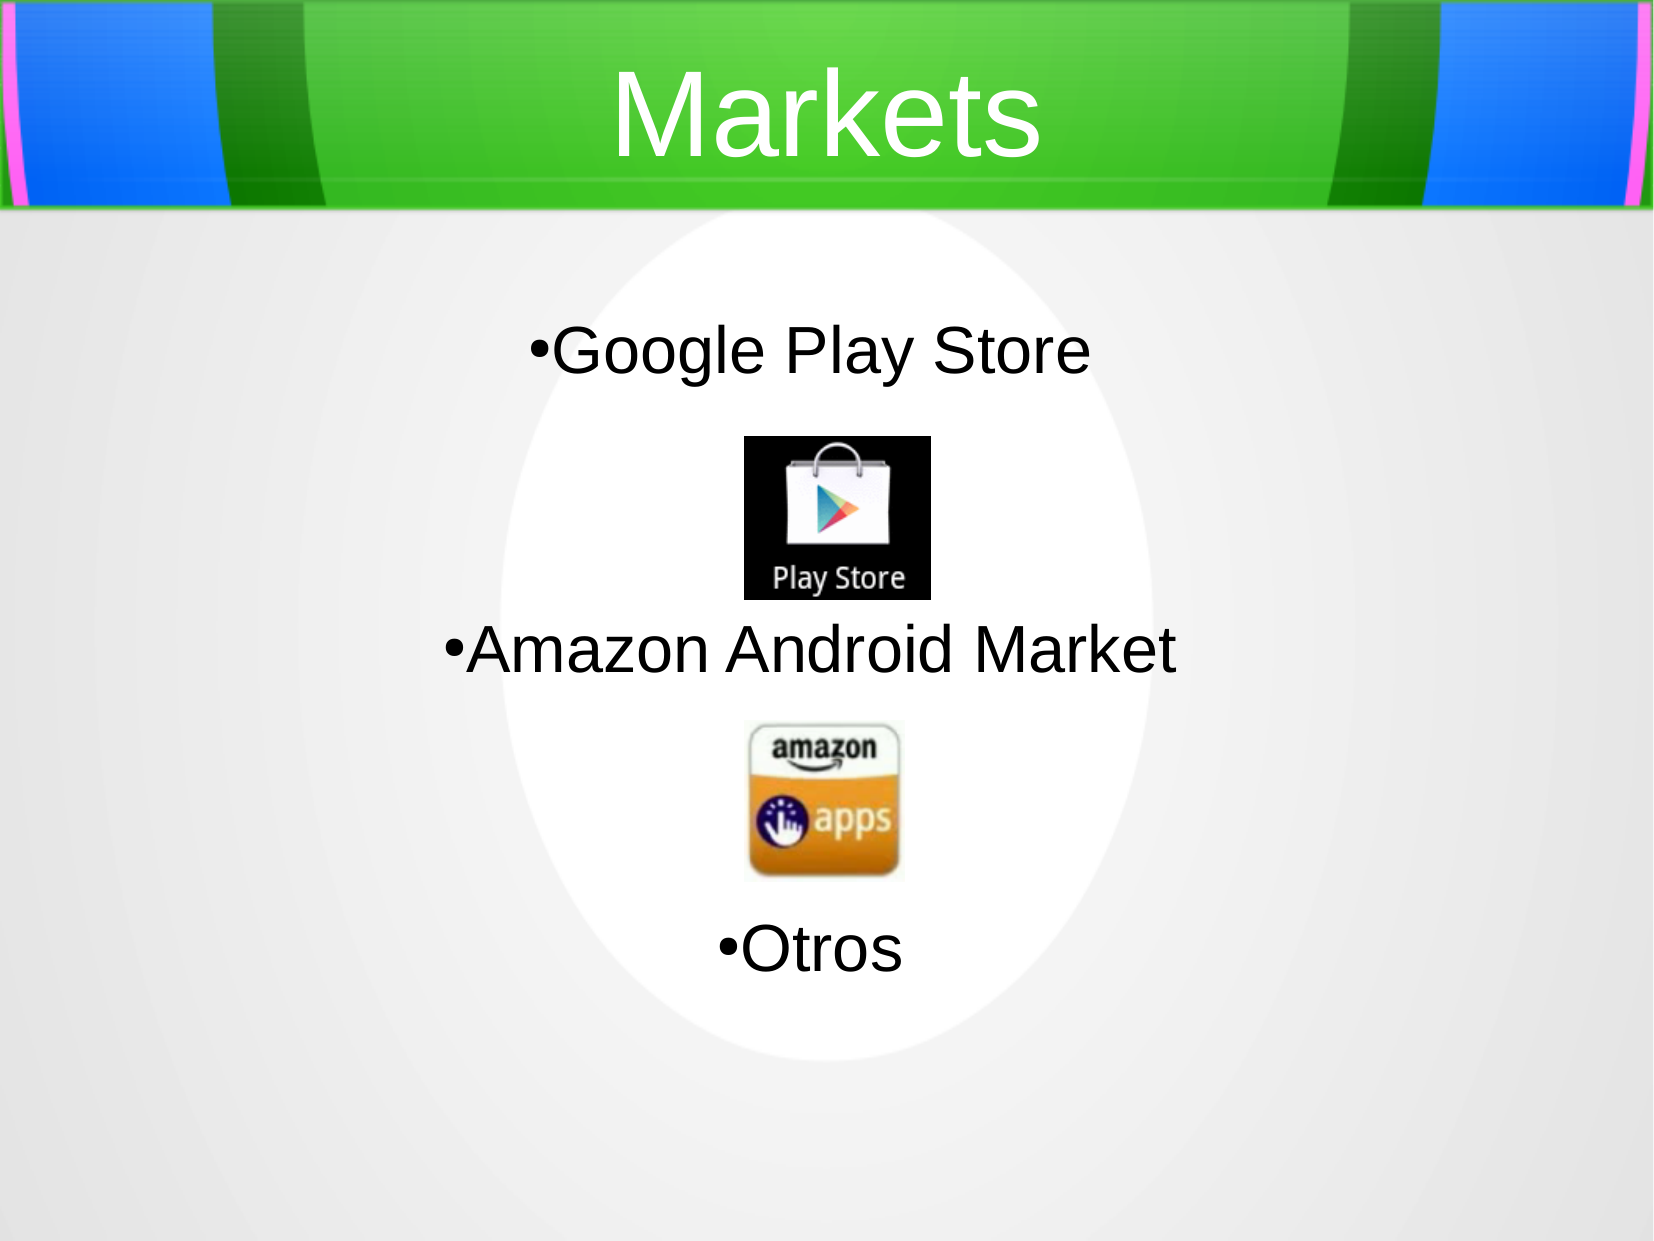

# Markets
Google Play Store
Amazon Android Market
Otros